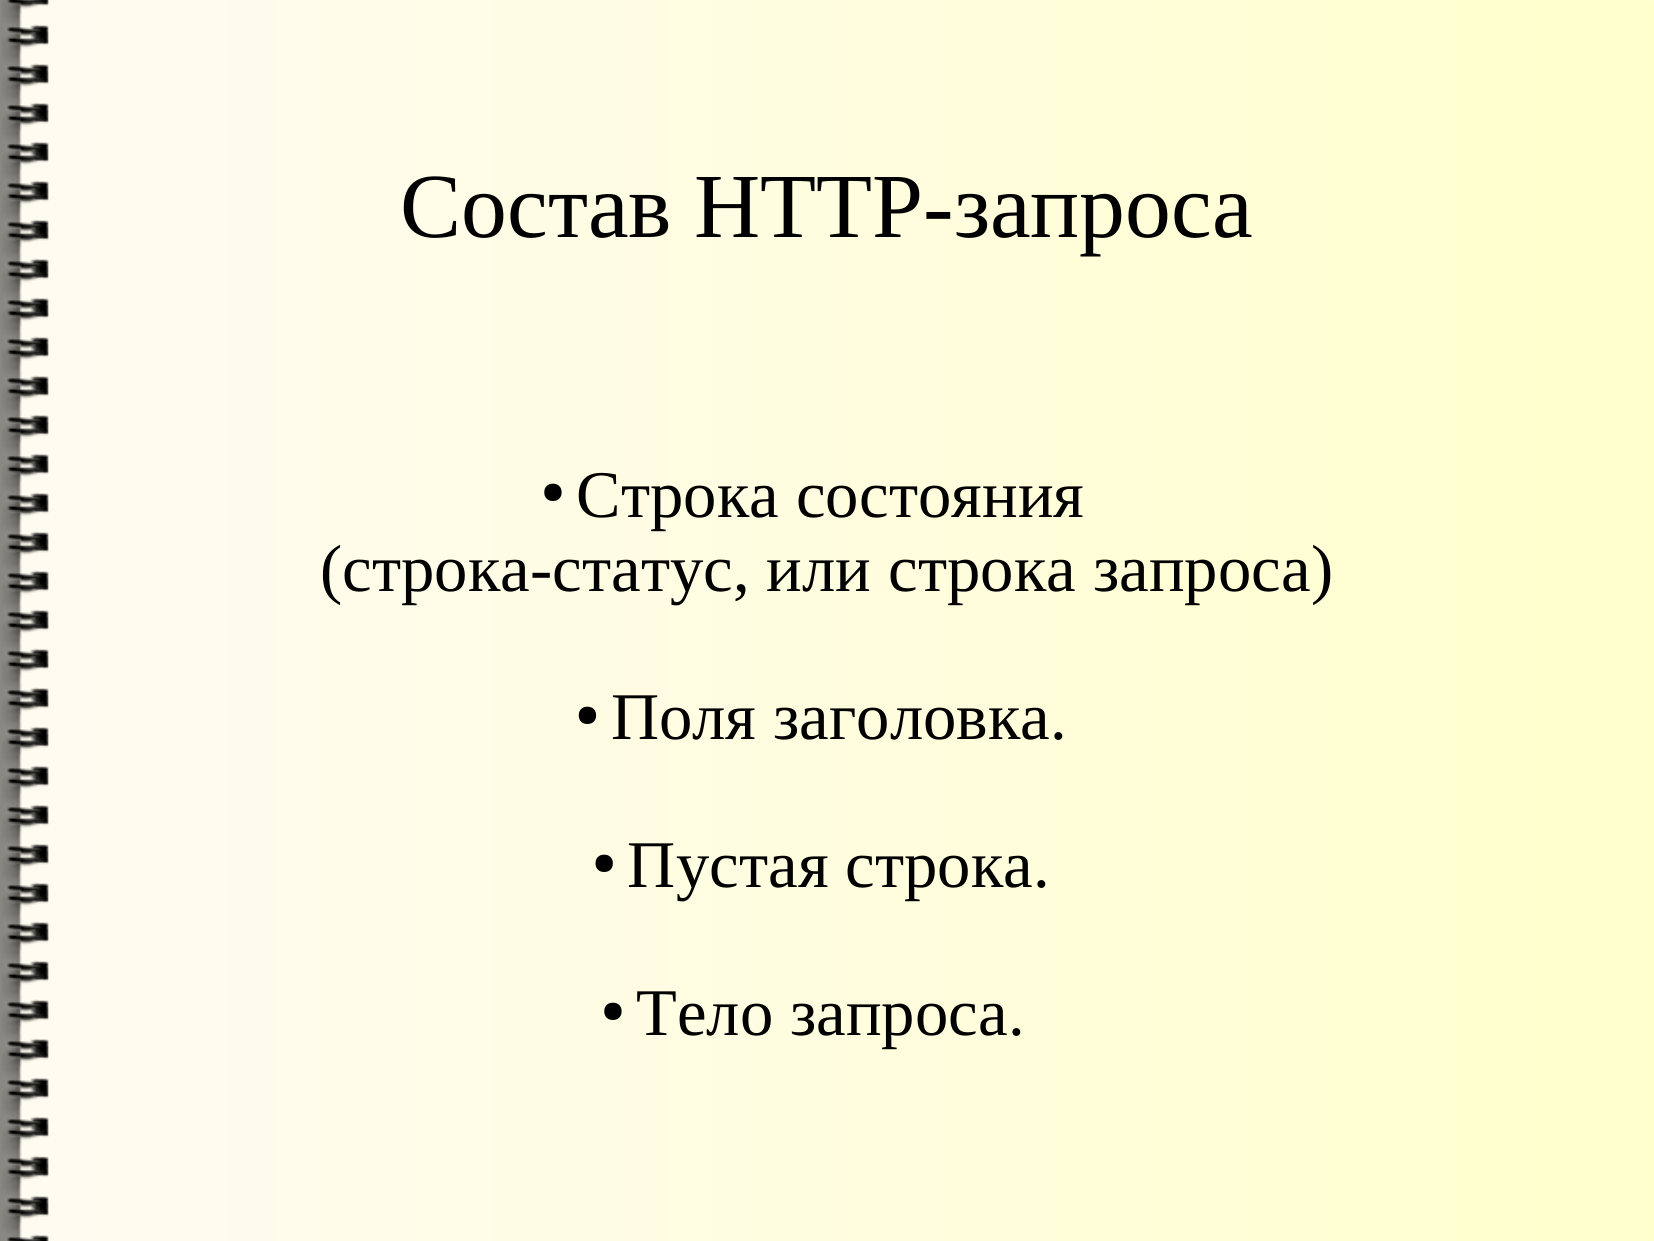

Cостав HTTP-запроса
# Строка состояния (строка-статус, или строка запроса)
Поля заголовка.
Пустая строка.
Тело запроса.